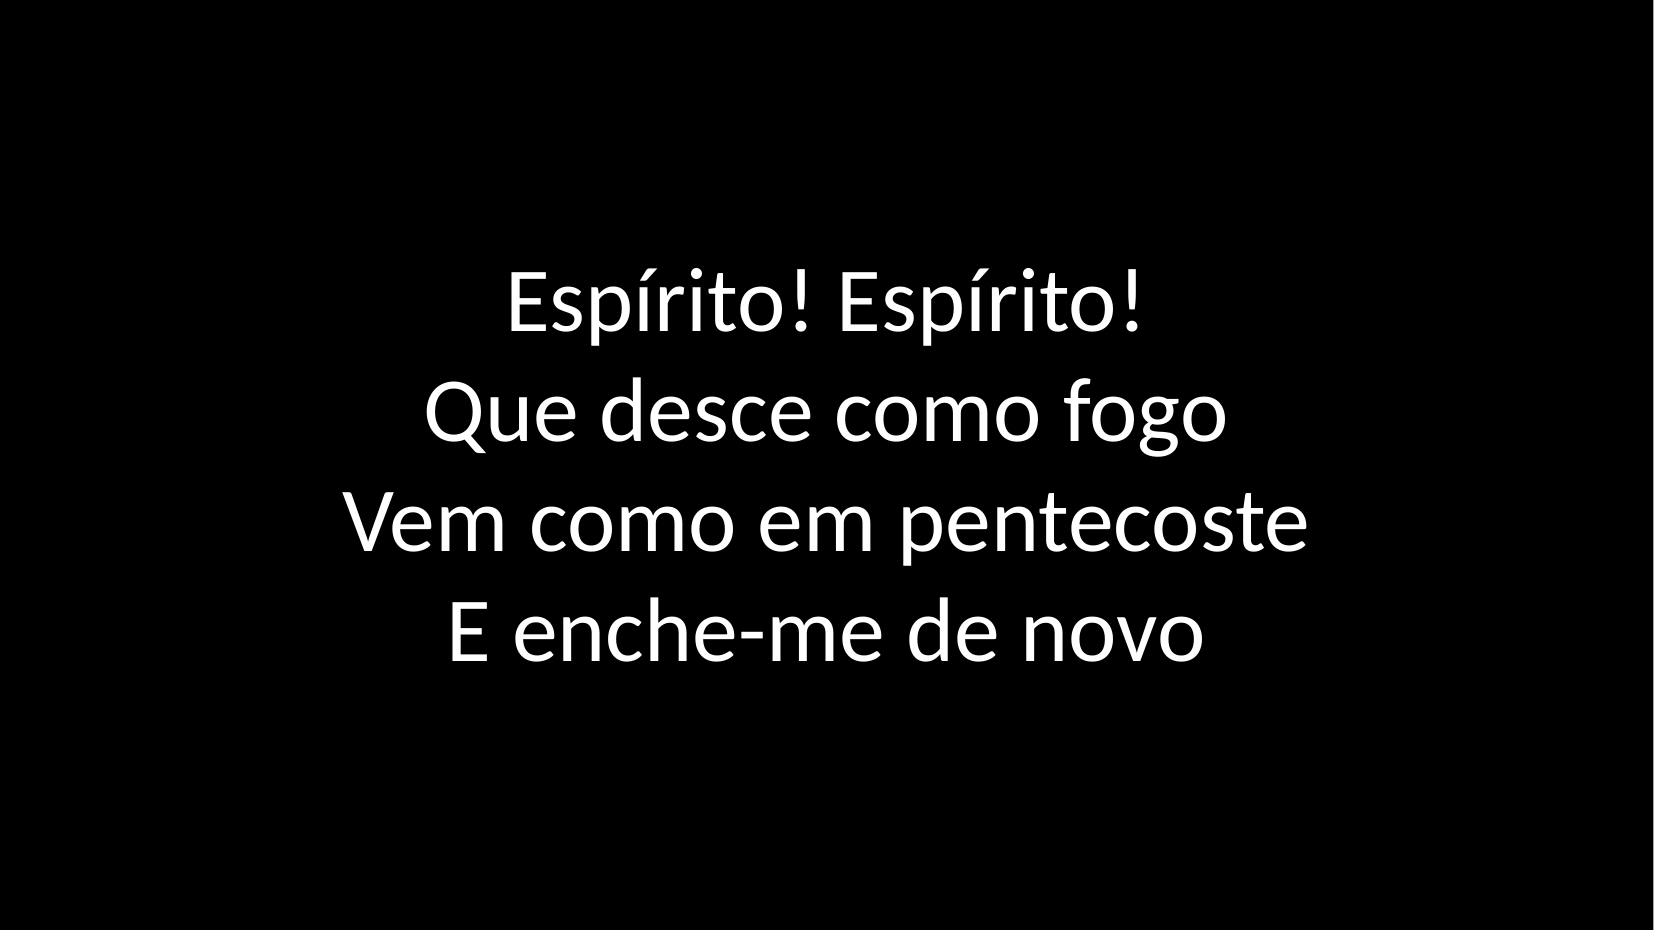

# Espírito! Espírito! Que desce como fogo Vem como em pentecoste E enche-me de novo